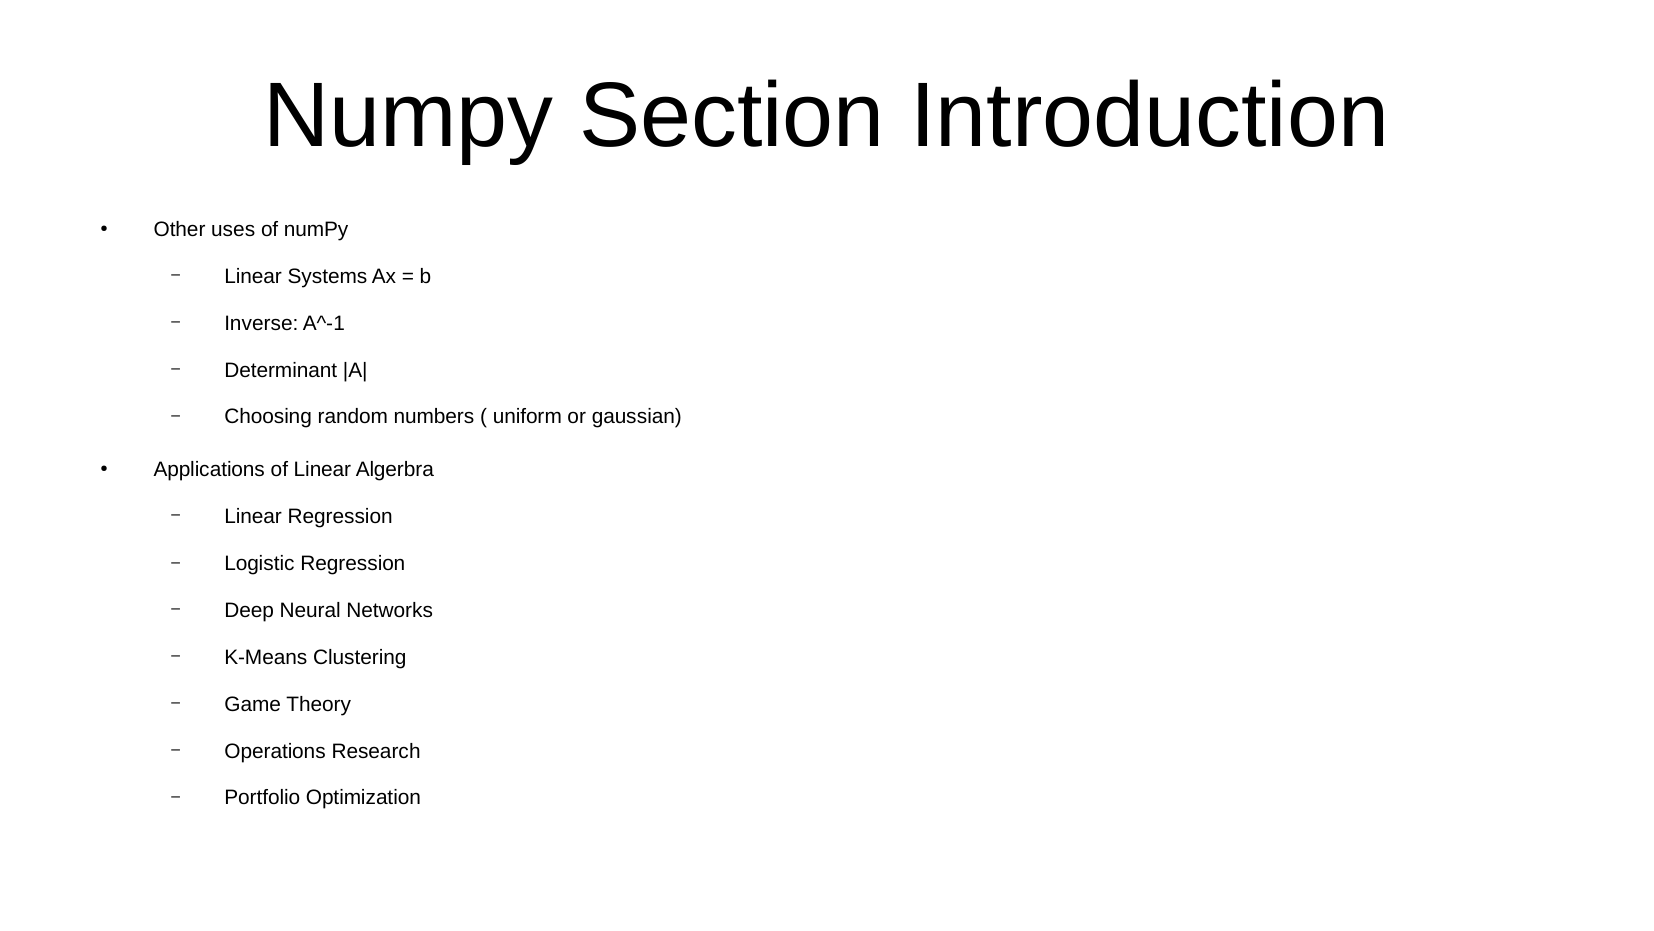

# Numpy Section Introduction
Other uses of numPy
Linear Systems Ax = b
Inverse: A^-1
Determinant |A|
Choosing random numbers ( uniform or gaussian)
Applications of Linear Algerbra
Linear Regression
Logistic Regression
Deep Neural Networks
K-Means Clustering
Game Theory
Operations Research
Portfolio Optimization